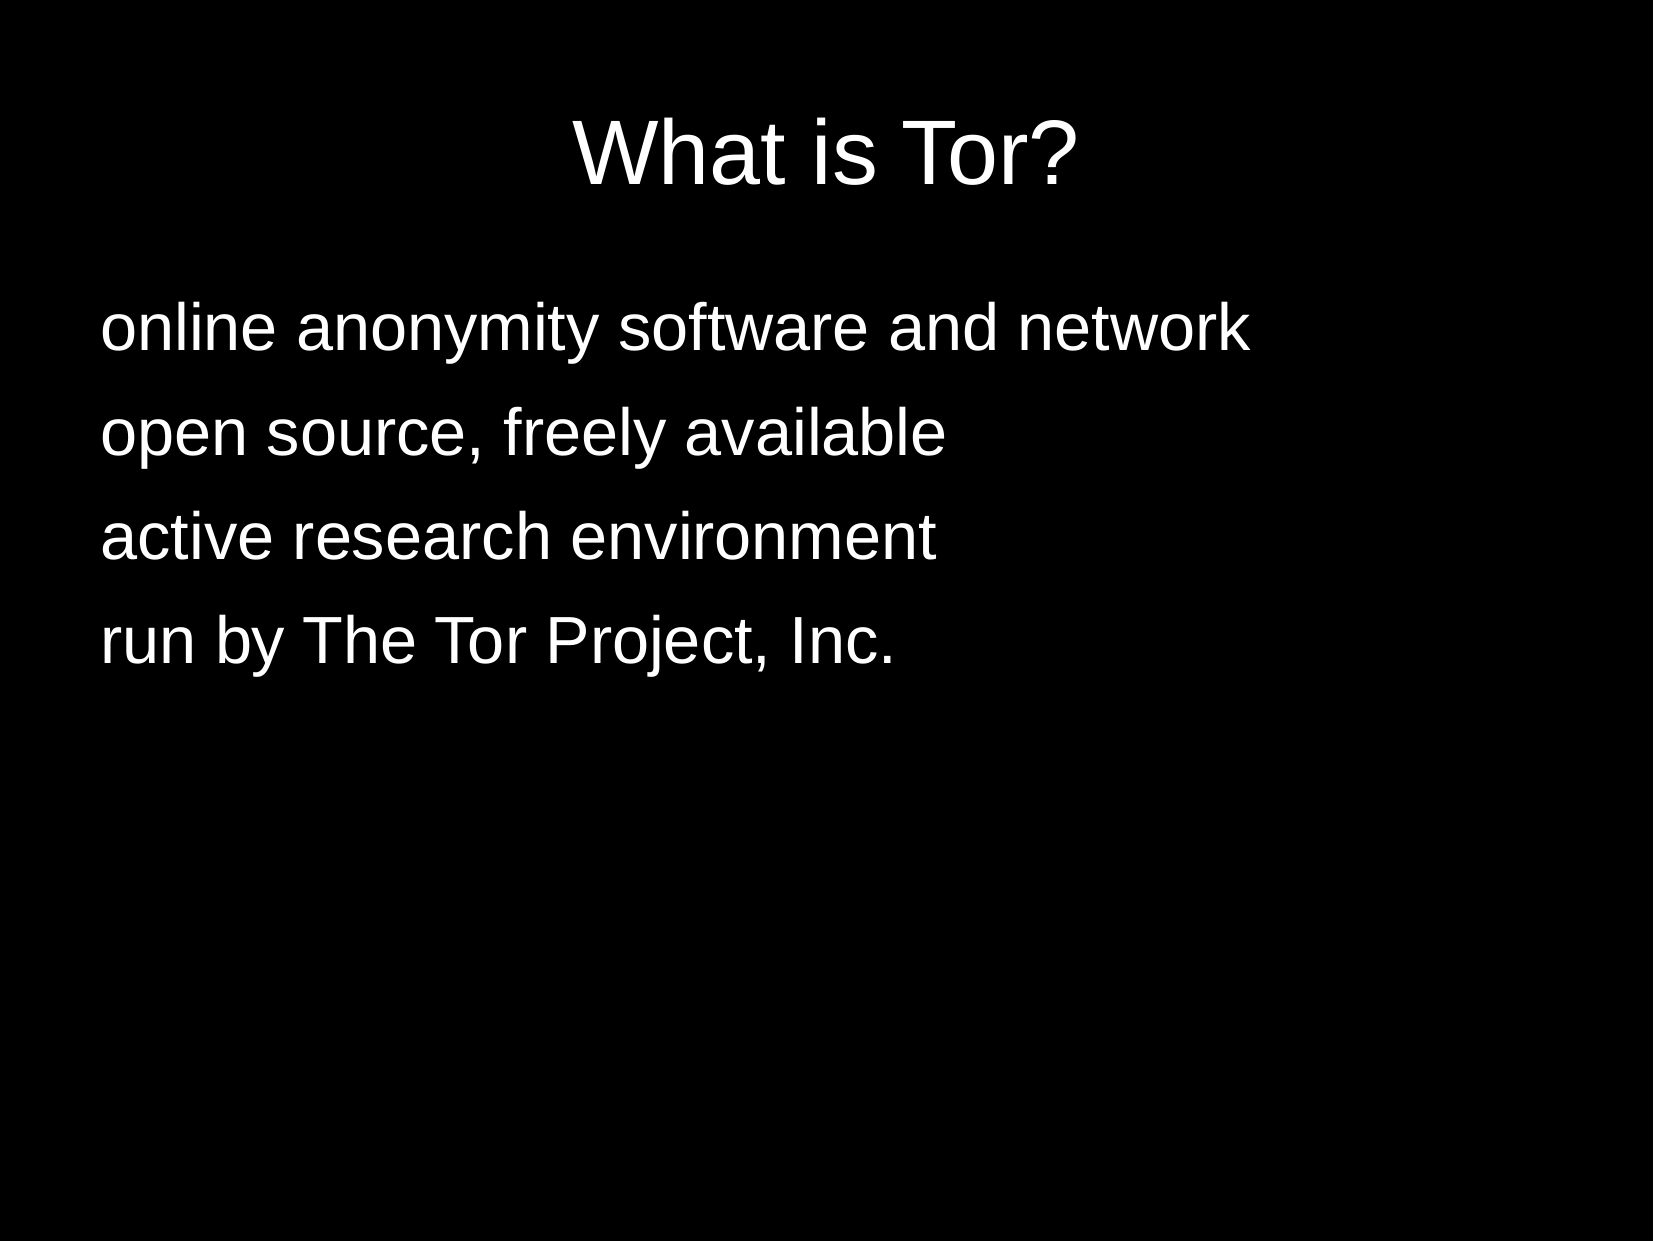

# What is Tor?
online anonymity software and network
open source, freely available
active research environment
run by The Tor Project, Inc.